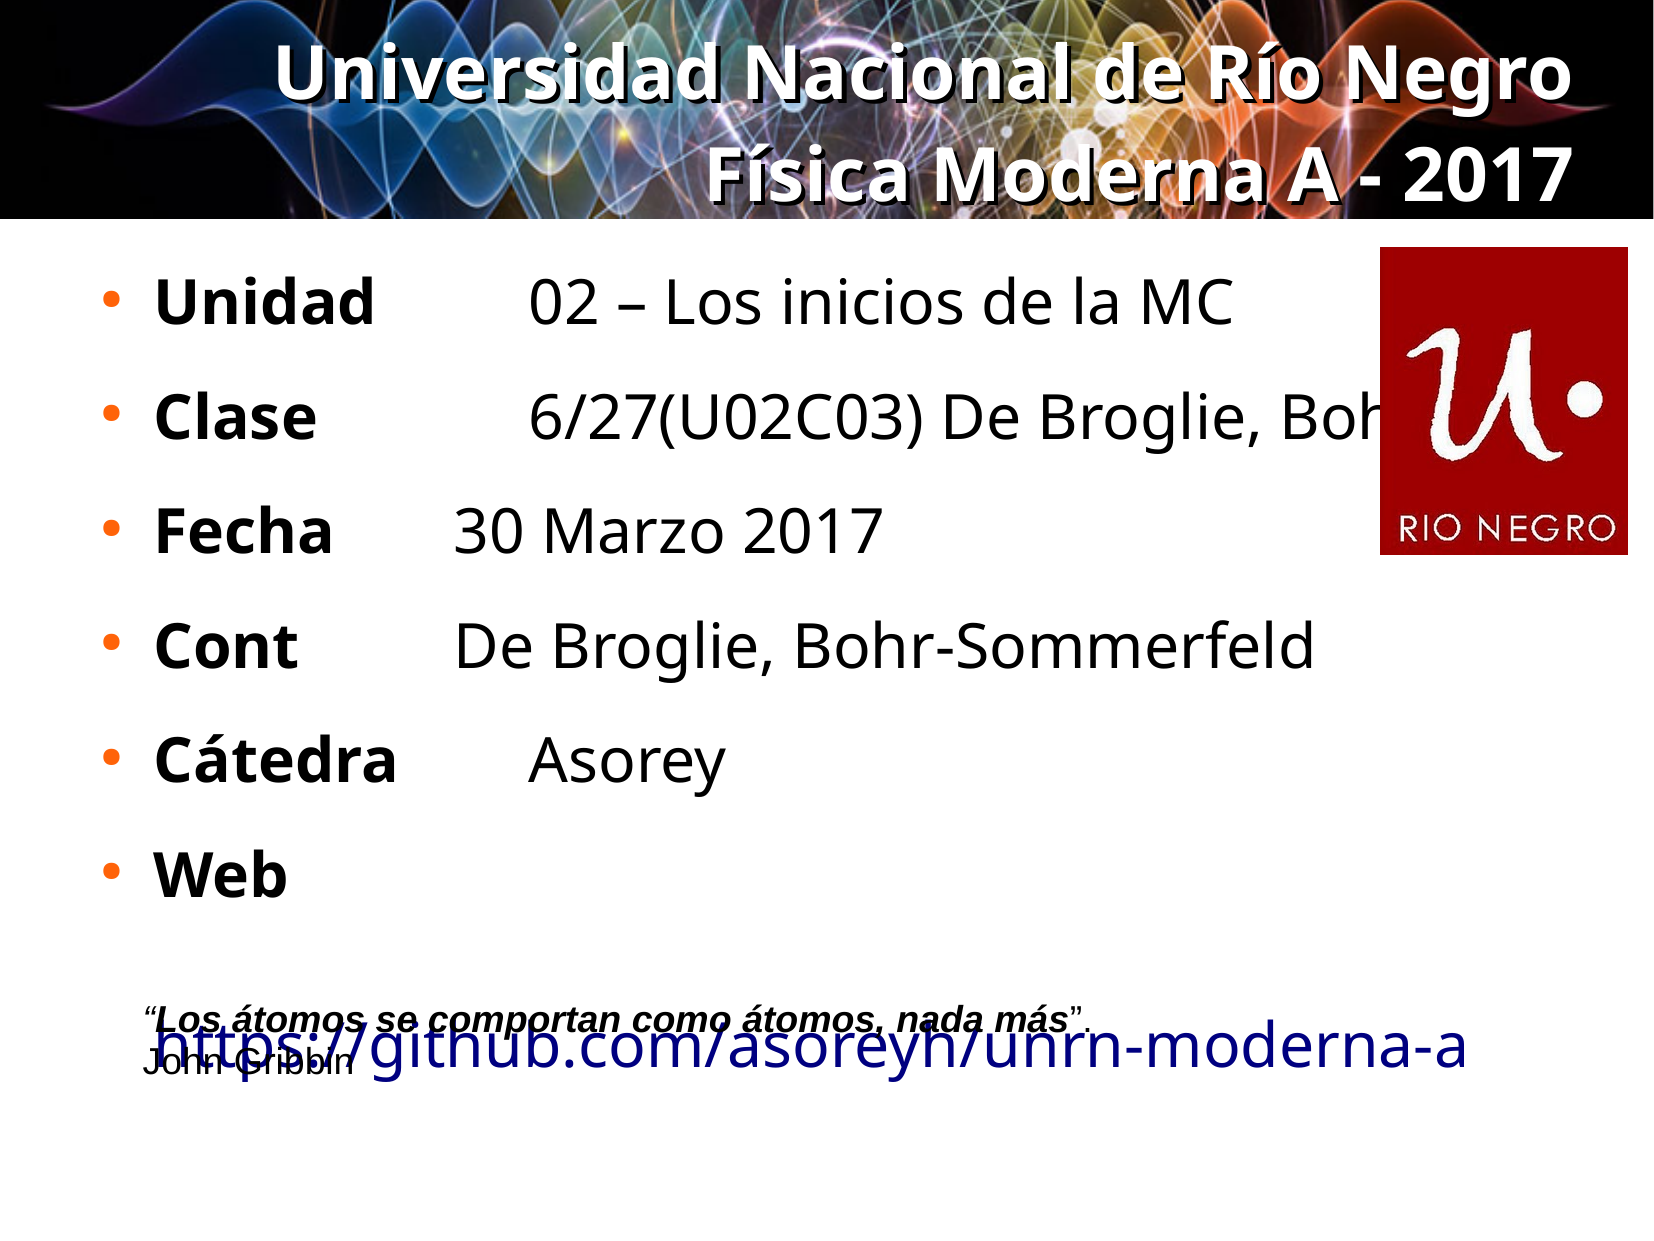

# Universidad Nacional de Río Negro Física Moderna A - 2017
Unidad 		02 – Los inicios de la MC
Clase			6/27(U02C03) De Broglie, Bohr
Fecha		30 Marzo 2017
Cont			De Broglie, Bohr-Sommerfeld
Cátedra		Asorey
Web
		https://github.com/asoreyh/unrn-moderna-a
“Los átomos se comportan como átomos, nada más”.
John Gribbin